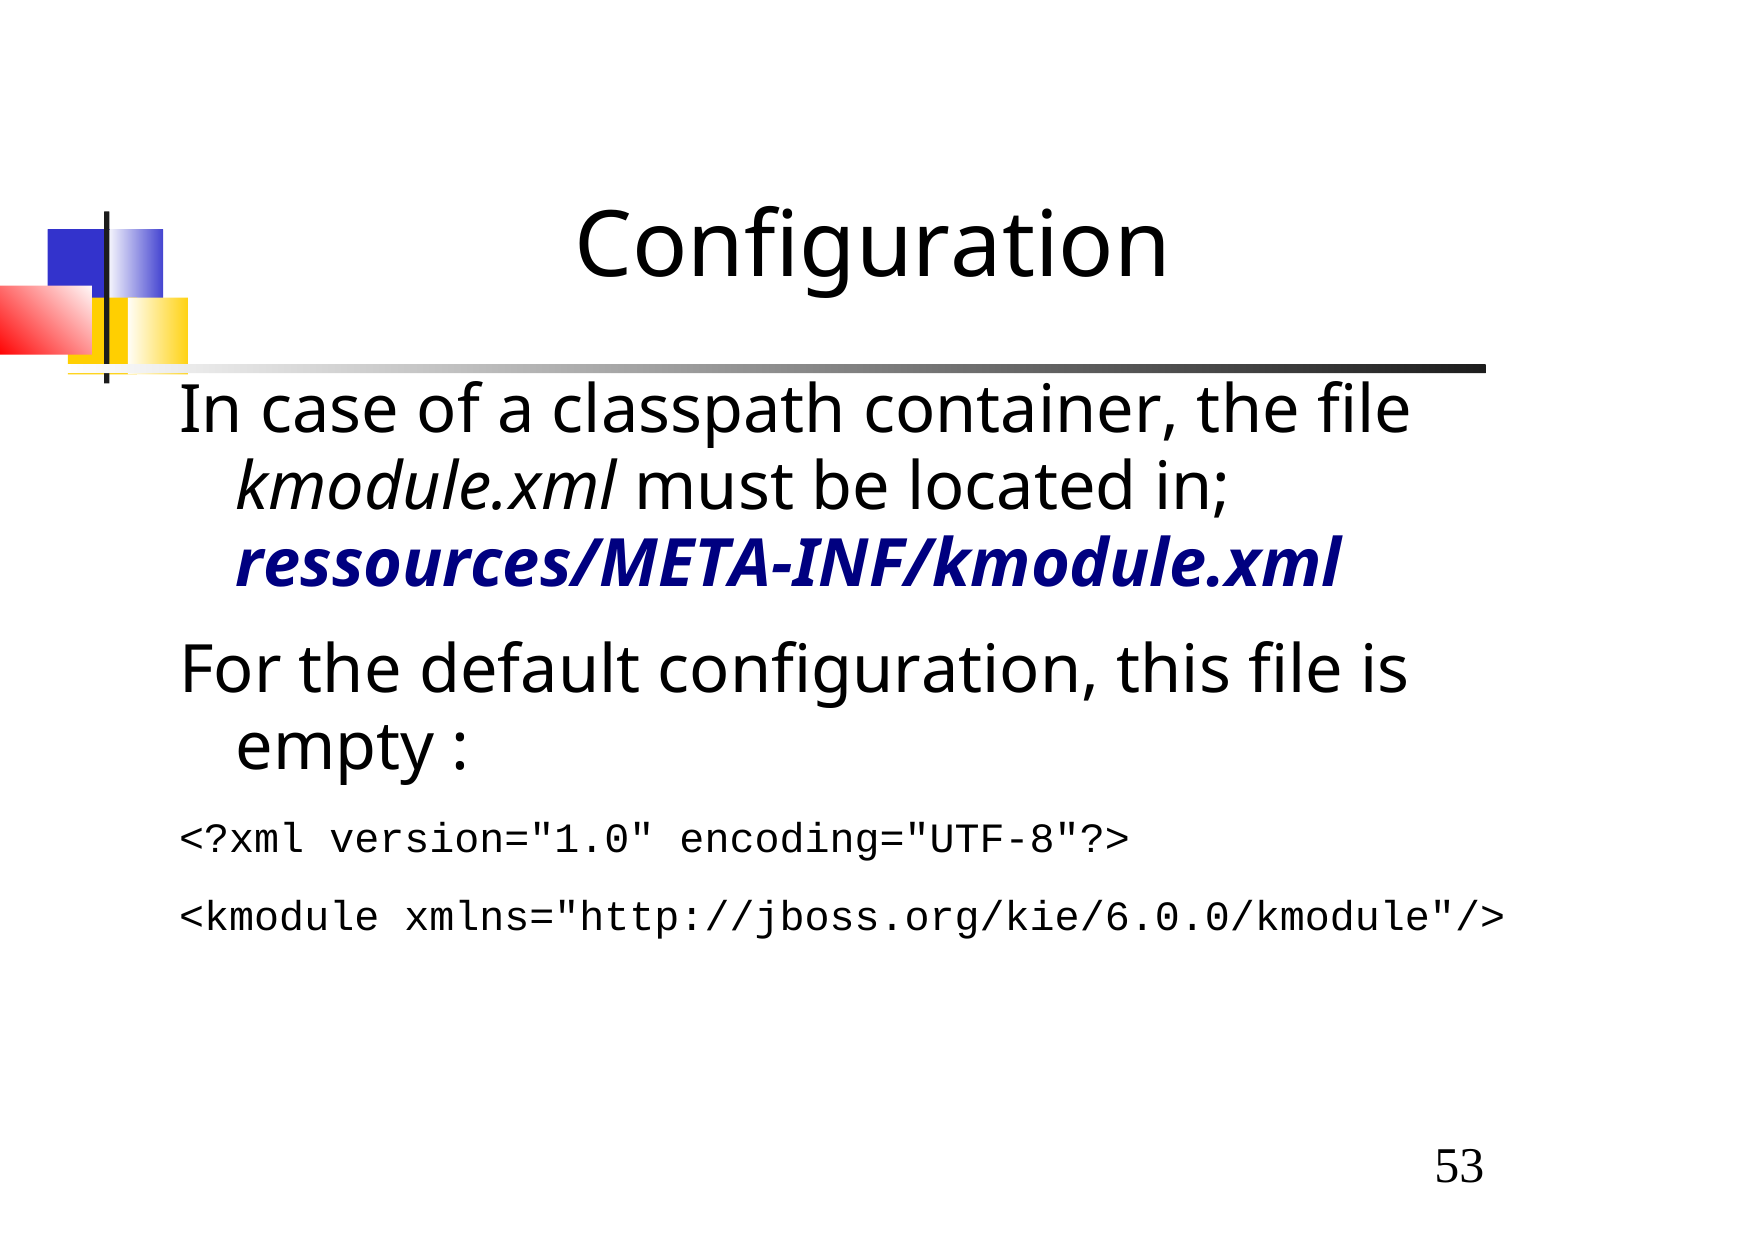

# Configuration
In case of a classpath container, the file kmodule.xml must be located in;
ressources/META-INF/kmodule.xml
For the default configuration, this file is empty :
<?xml version="1.0" encoding="UTF-8"?>
<kmodule xmlns="http://jboss.org/kie/6.0.0/kmodule"/>